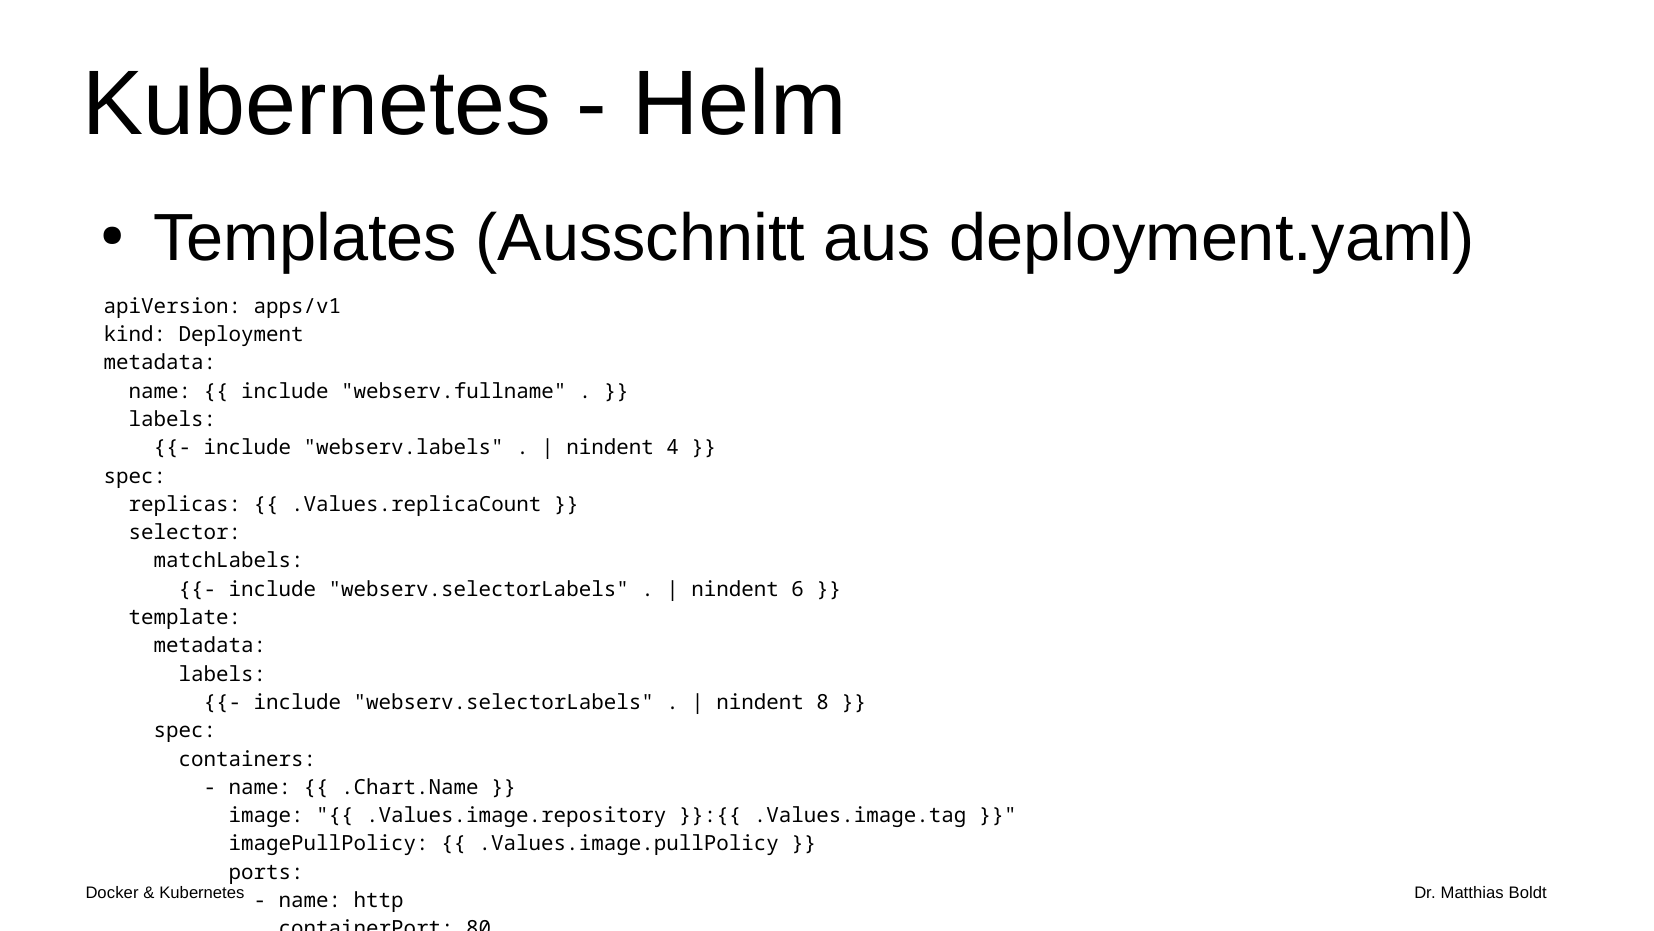

# Kubernetes - Helm
Templates (Ausschnitt aus deployment.yaml)
apiVersion: apps/v1
kind: Deployment
metadata:
 name: {{ include "webserv.fullname" . }}
 labels:
 {{- include "webserv.labels" . | nindent 4 }}
spec:
 replicas: {{ .Values.replicaCount }}
 selector:
 matchLabels:
 {{- include "webserv.selectorLabels" . | nindent 6 }}
 template:
 metadata:
 labels:
 {{- include "webserv.selectorLabels" . | nindent 8 }}
 spec:
 containers:
 - name: {{ .Chart.Name }}
 image: "{{ .Values.image.repository }}:{{ .Values.image.tag }}"
 imagePullPolicy: {{ .Values.image.pullPolicy }}
 ports:
 - name: http
 containerPort: 80
Docker & Kubernetes																Dr. Matthias Boldt